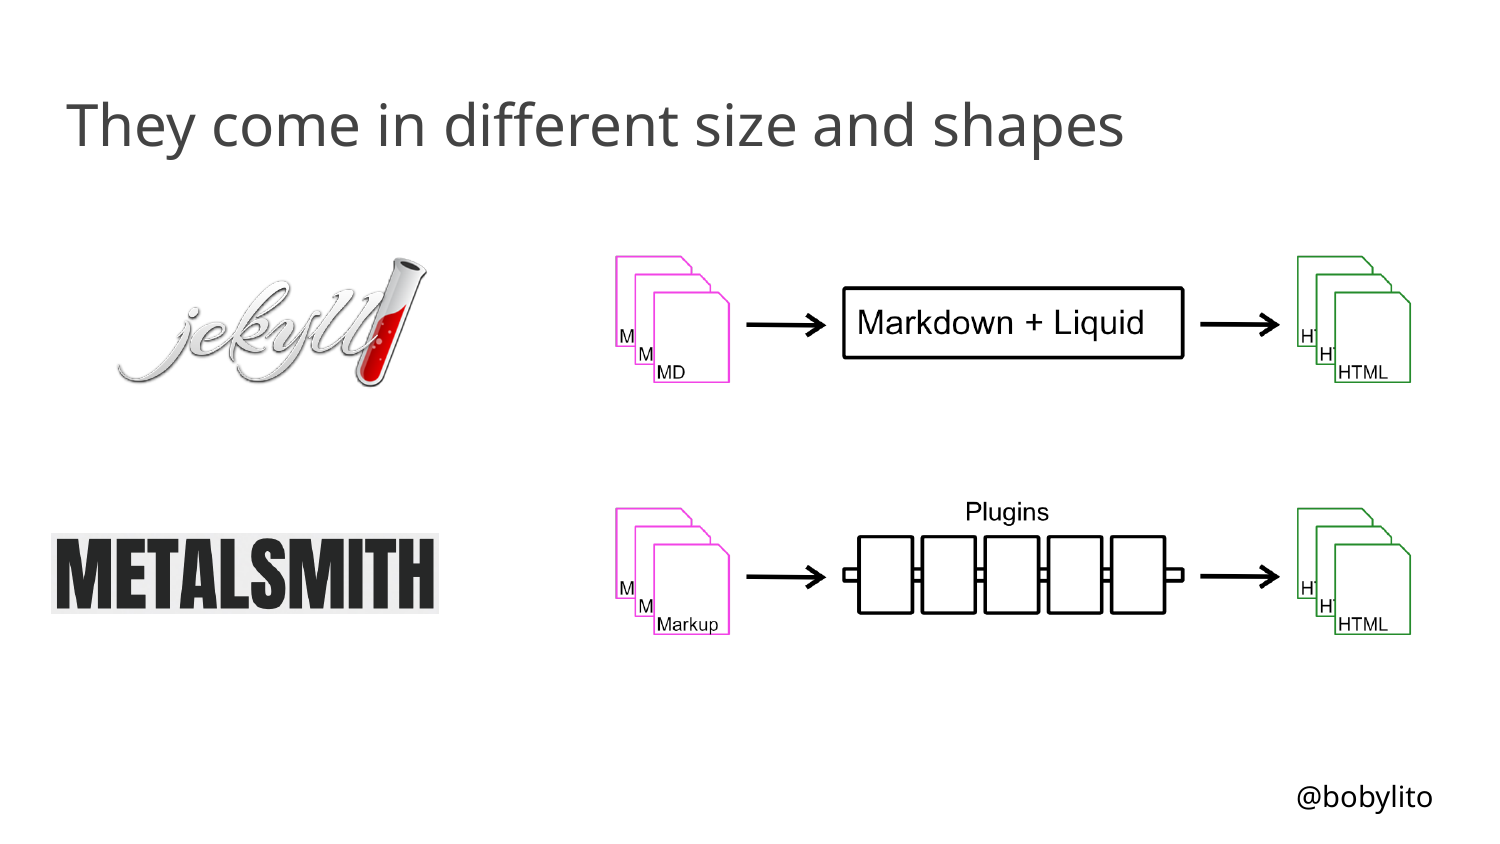

# They come in different size and shapes